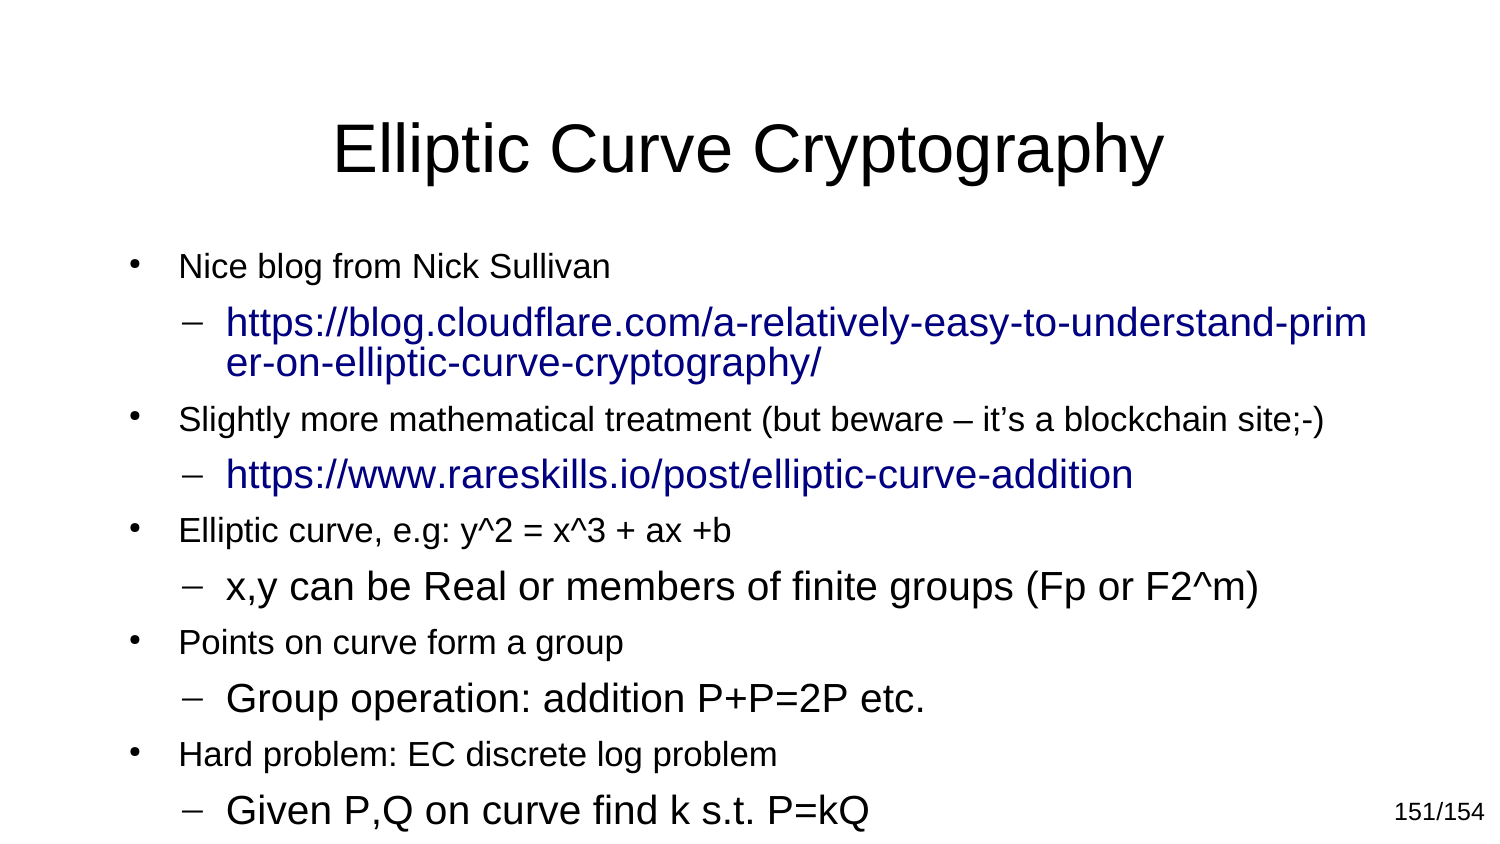

# Elliptic Curve Cryptography
Nice blog from Nick Sullivan
https://blog.cloudflare.com/a-relatively-easy-to-understand-primer-on-elliptic-curve-cryptography/
Slightly more mathematical treatment (but beware – it’s a blockchain site;-)
https://www.rareskills.io/post/elliptic-curve-addition
Elliptic curve, e.g: y^2 = x^3 + ax +b
x,y can be Real or members of finite groups (Fp or F2^m)
Points on curve form a group
Group operation: addition P+P=2P etc.
Hard problem: EC discrete log problem
Given P,Q on curve find k s.t. P=kQ